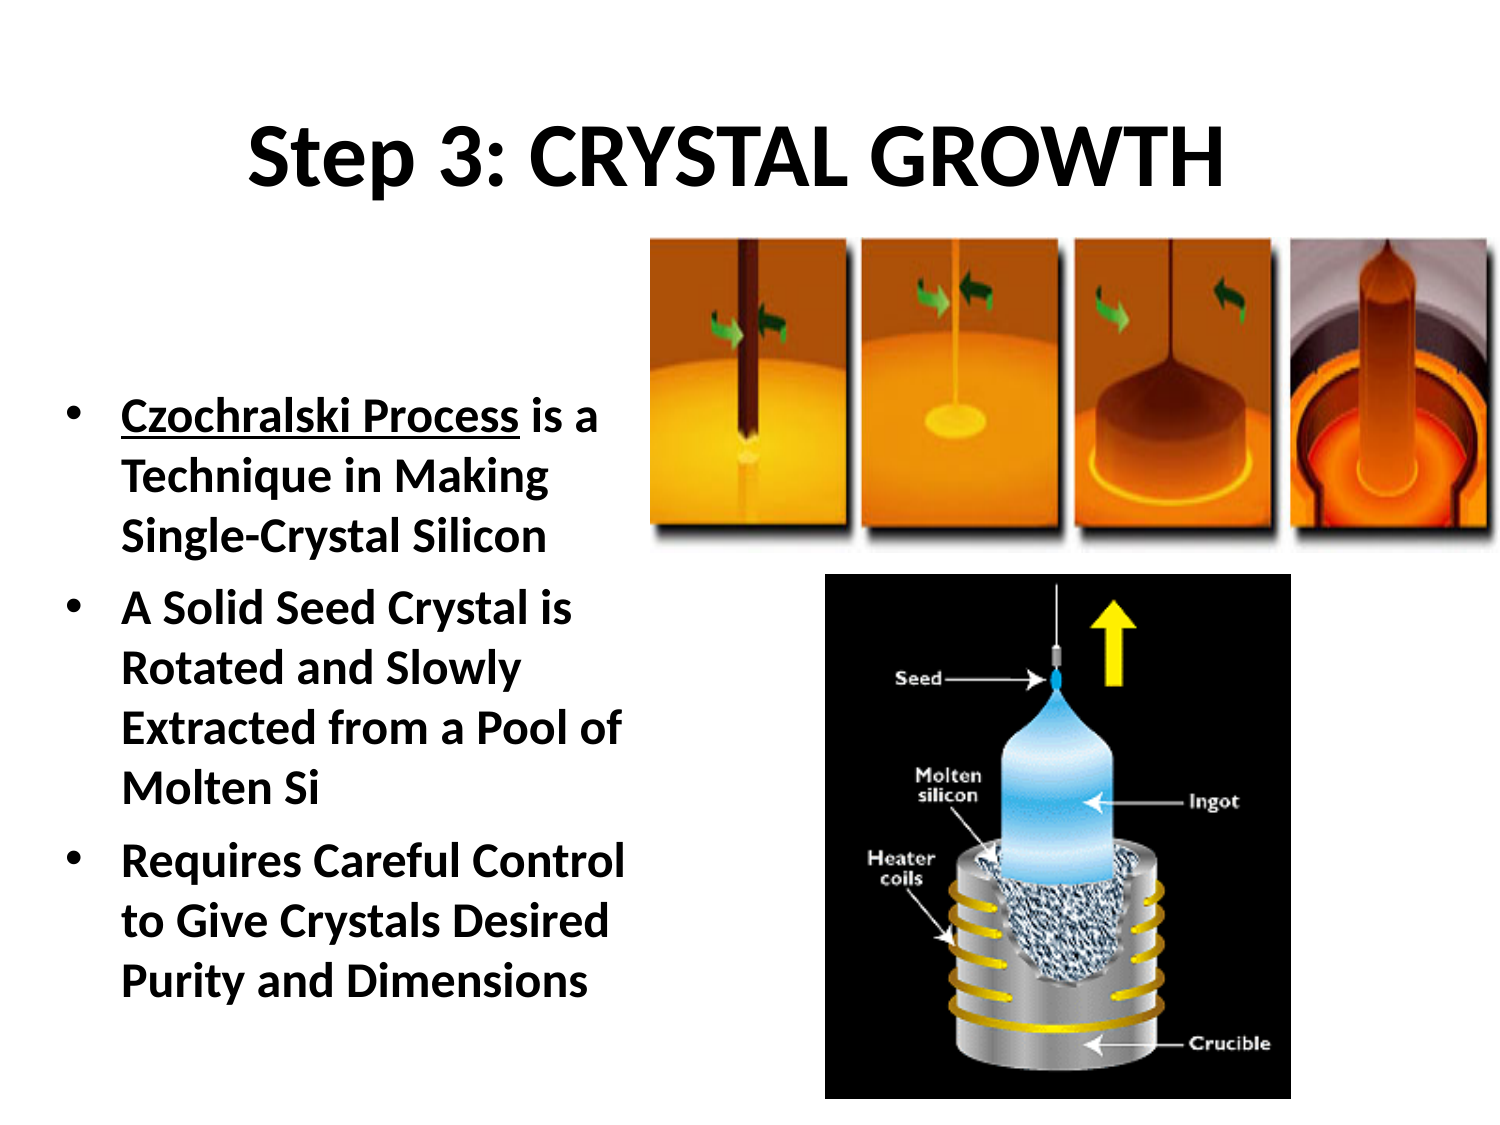

# Step 3: CRYSTAL GROWTH
Czochralski Process is a Technique in Making Single-Crystal Silicon
A Solid Seed Crystal is Rotated and Slowly Extracted from a Pool of Molten Si
Requires Careful Control to Give Crystals Desired Purity and Dimensions